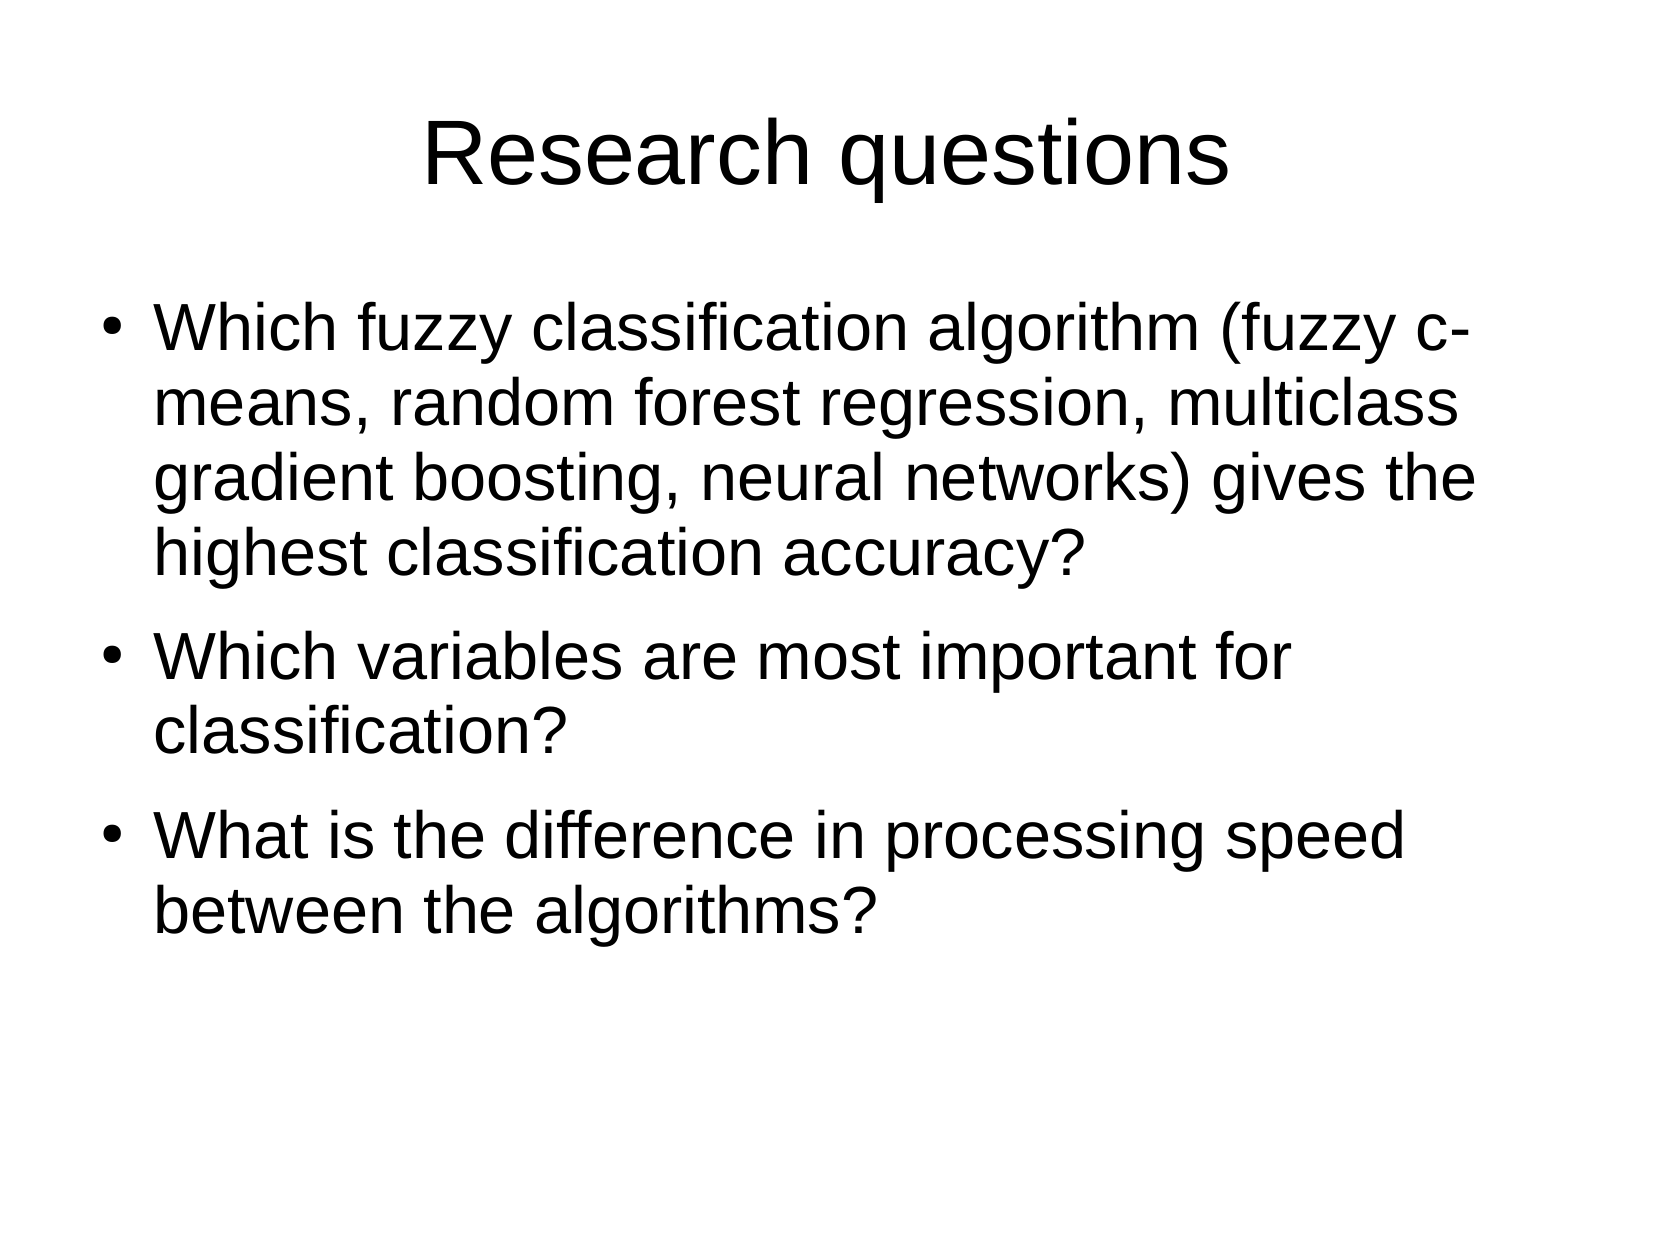

# Research questions
Which fuzzy classification algorithm (fuzzy c-means, random forest regression, multiclass gradient boosting, neural networks) gives the highest classification accuracy?
Which variables are most important for classification?
What is the difference in processing speed between the algorithms?